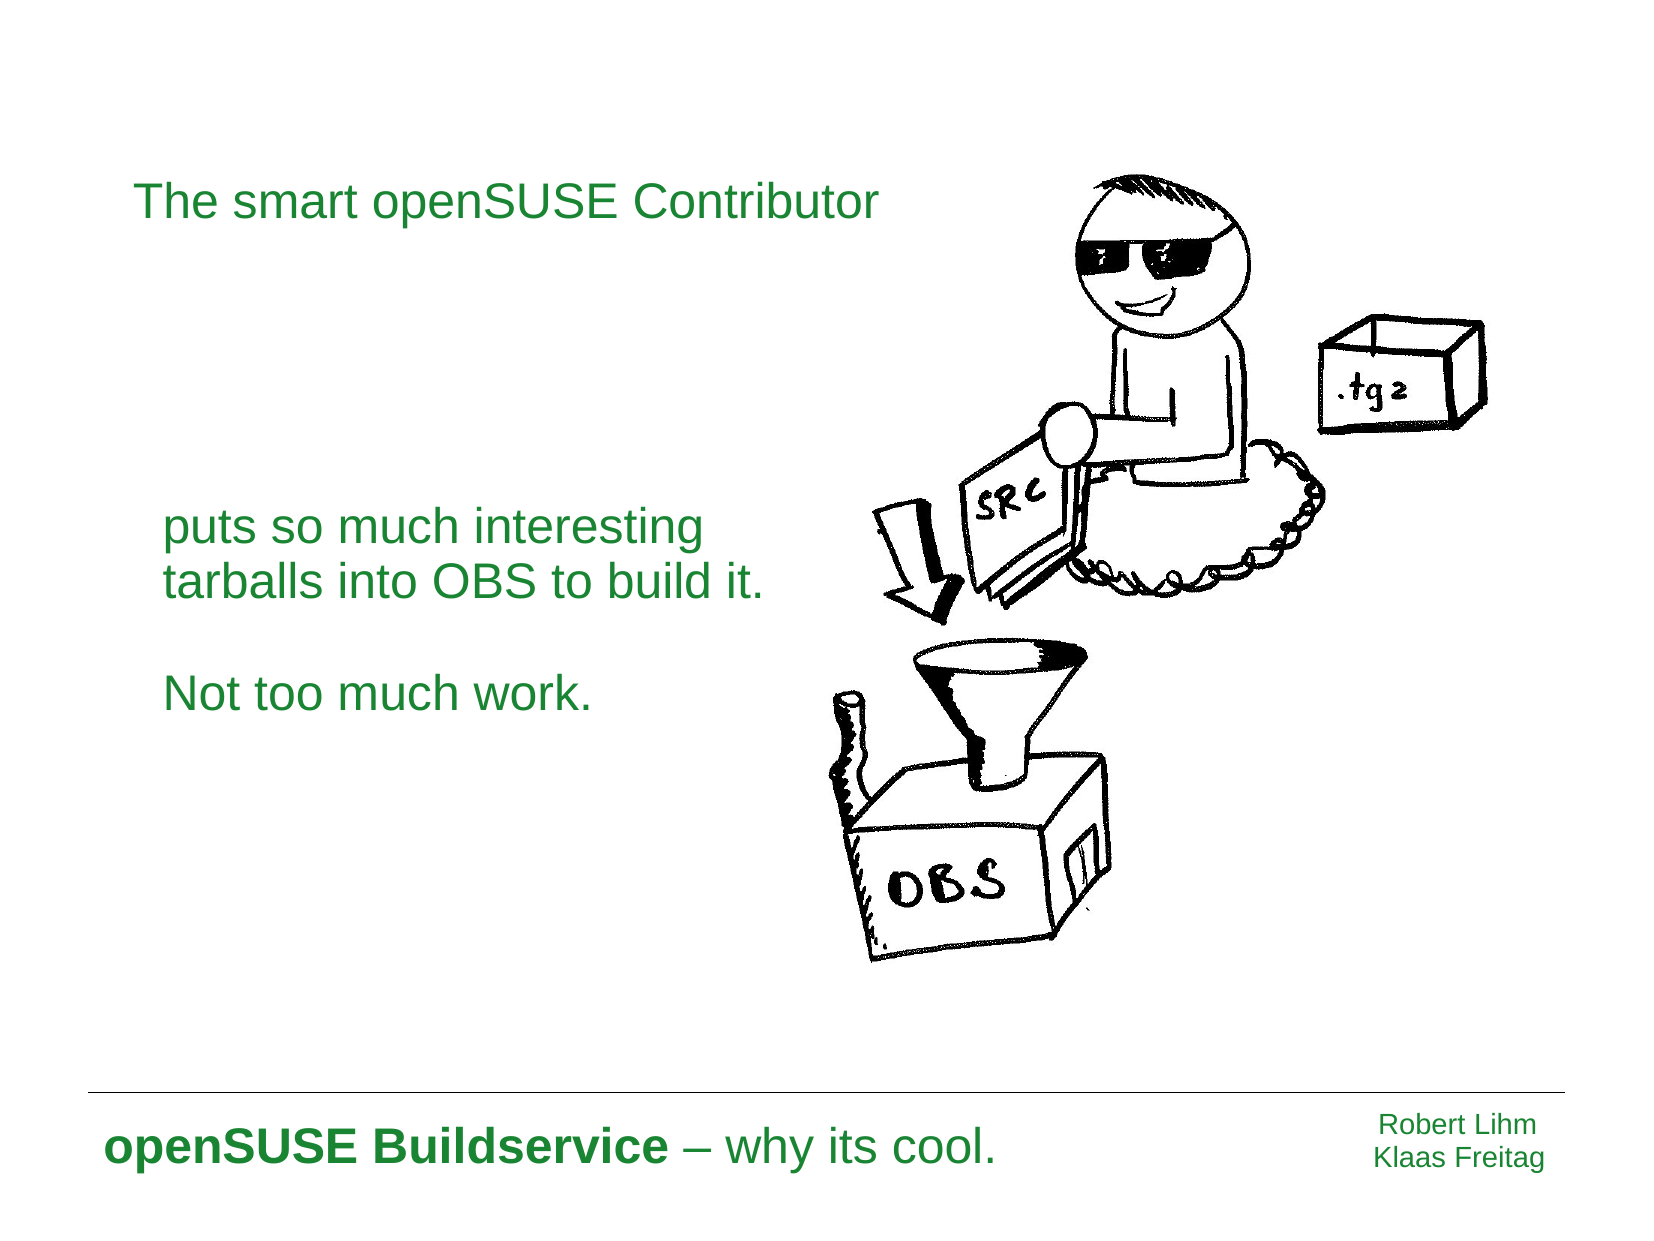

The smart openSUSE Contributor
puts so much interesting tarballs into OBS to build it.
Not too much work.
Robert Lihm
Klaas Freitag
openSUSE Buildservice – why its cool.